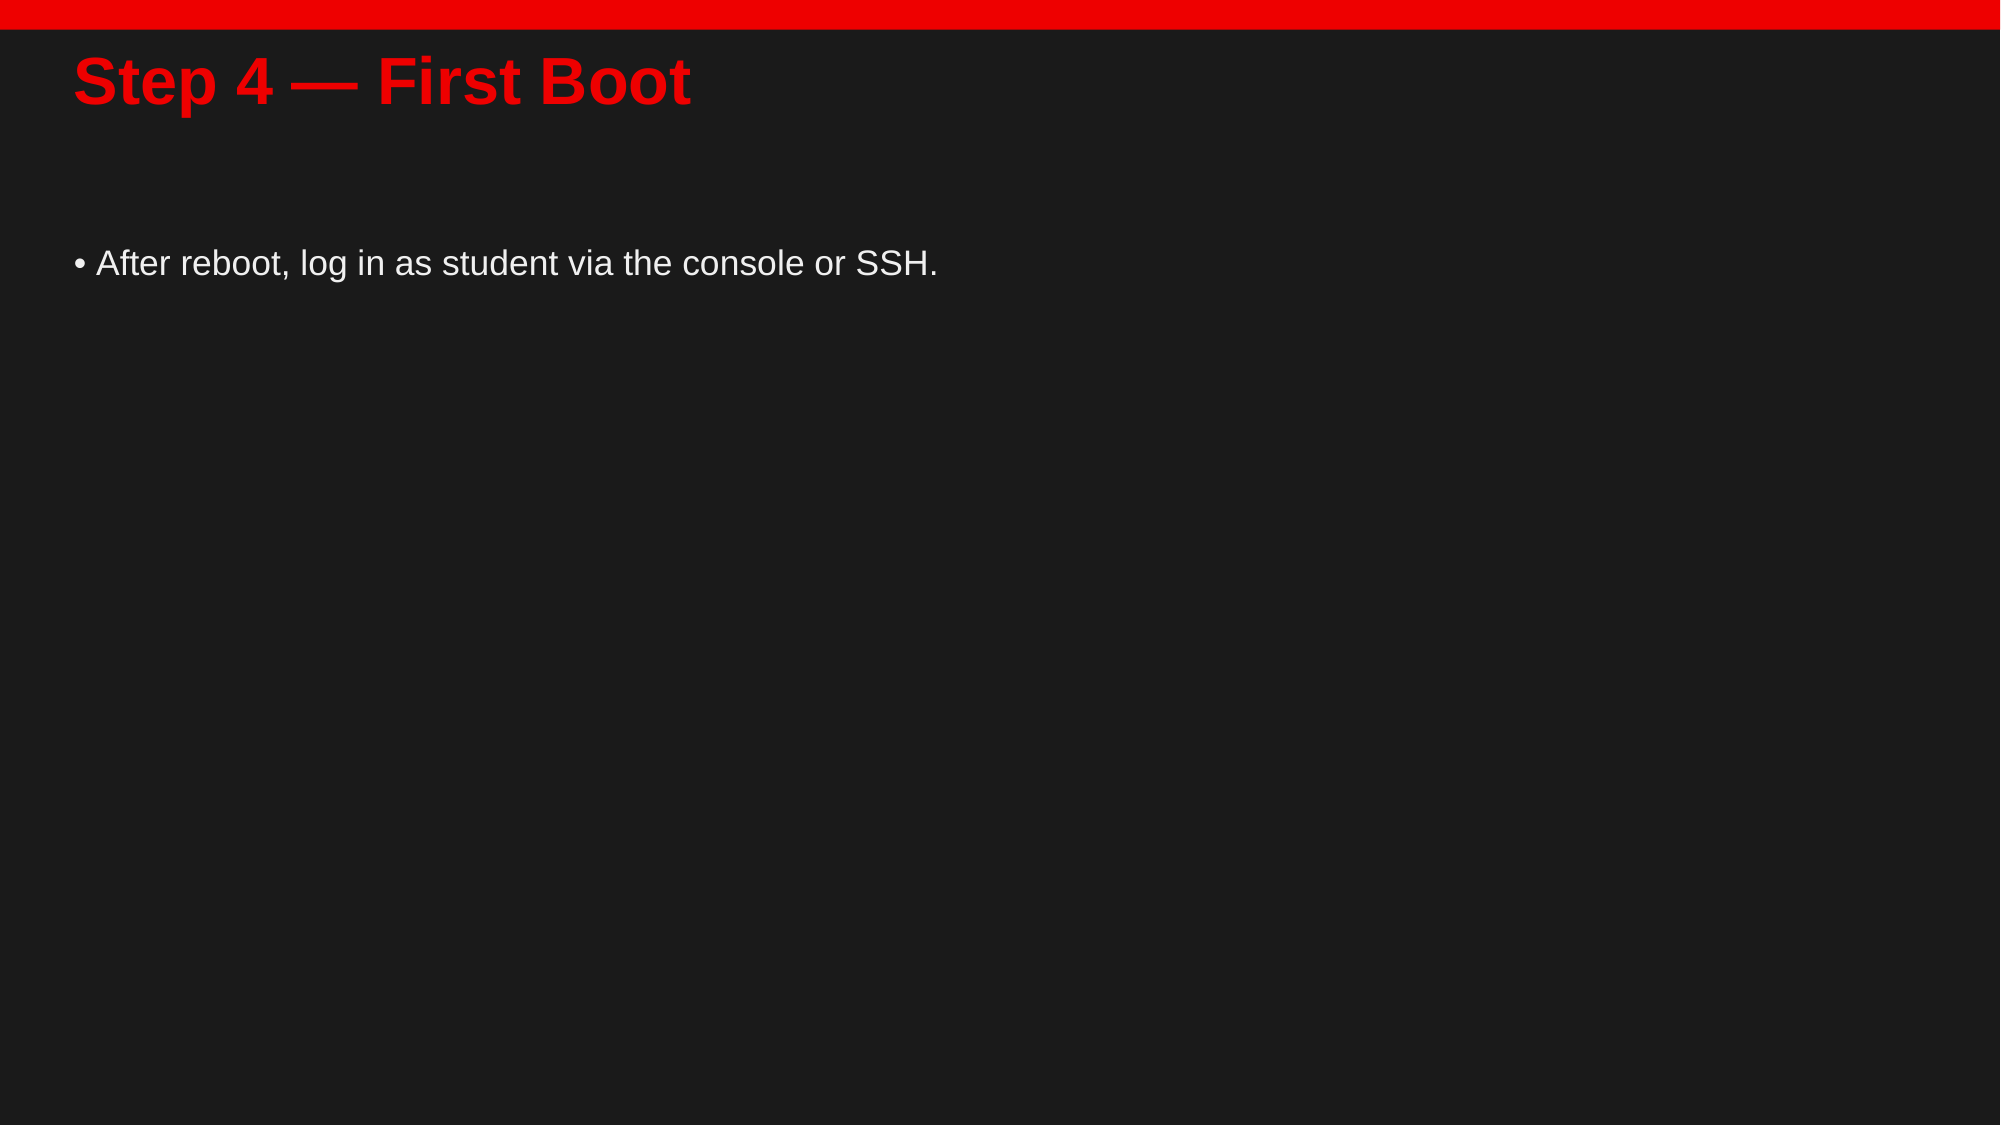

Step 4 — First Boot
• After reboot, log in as student via the console or SSH.